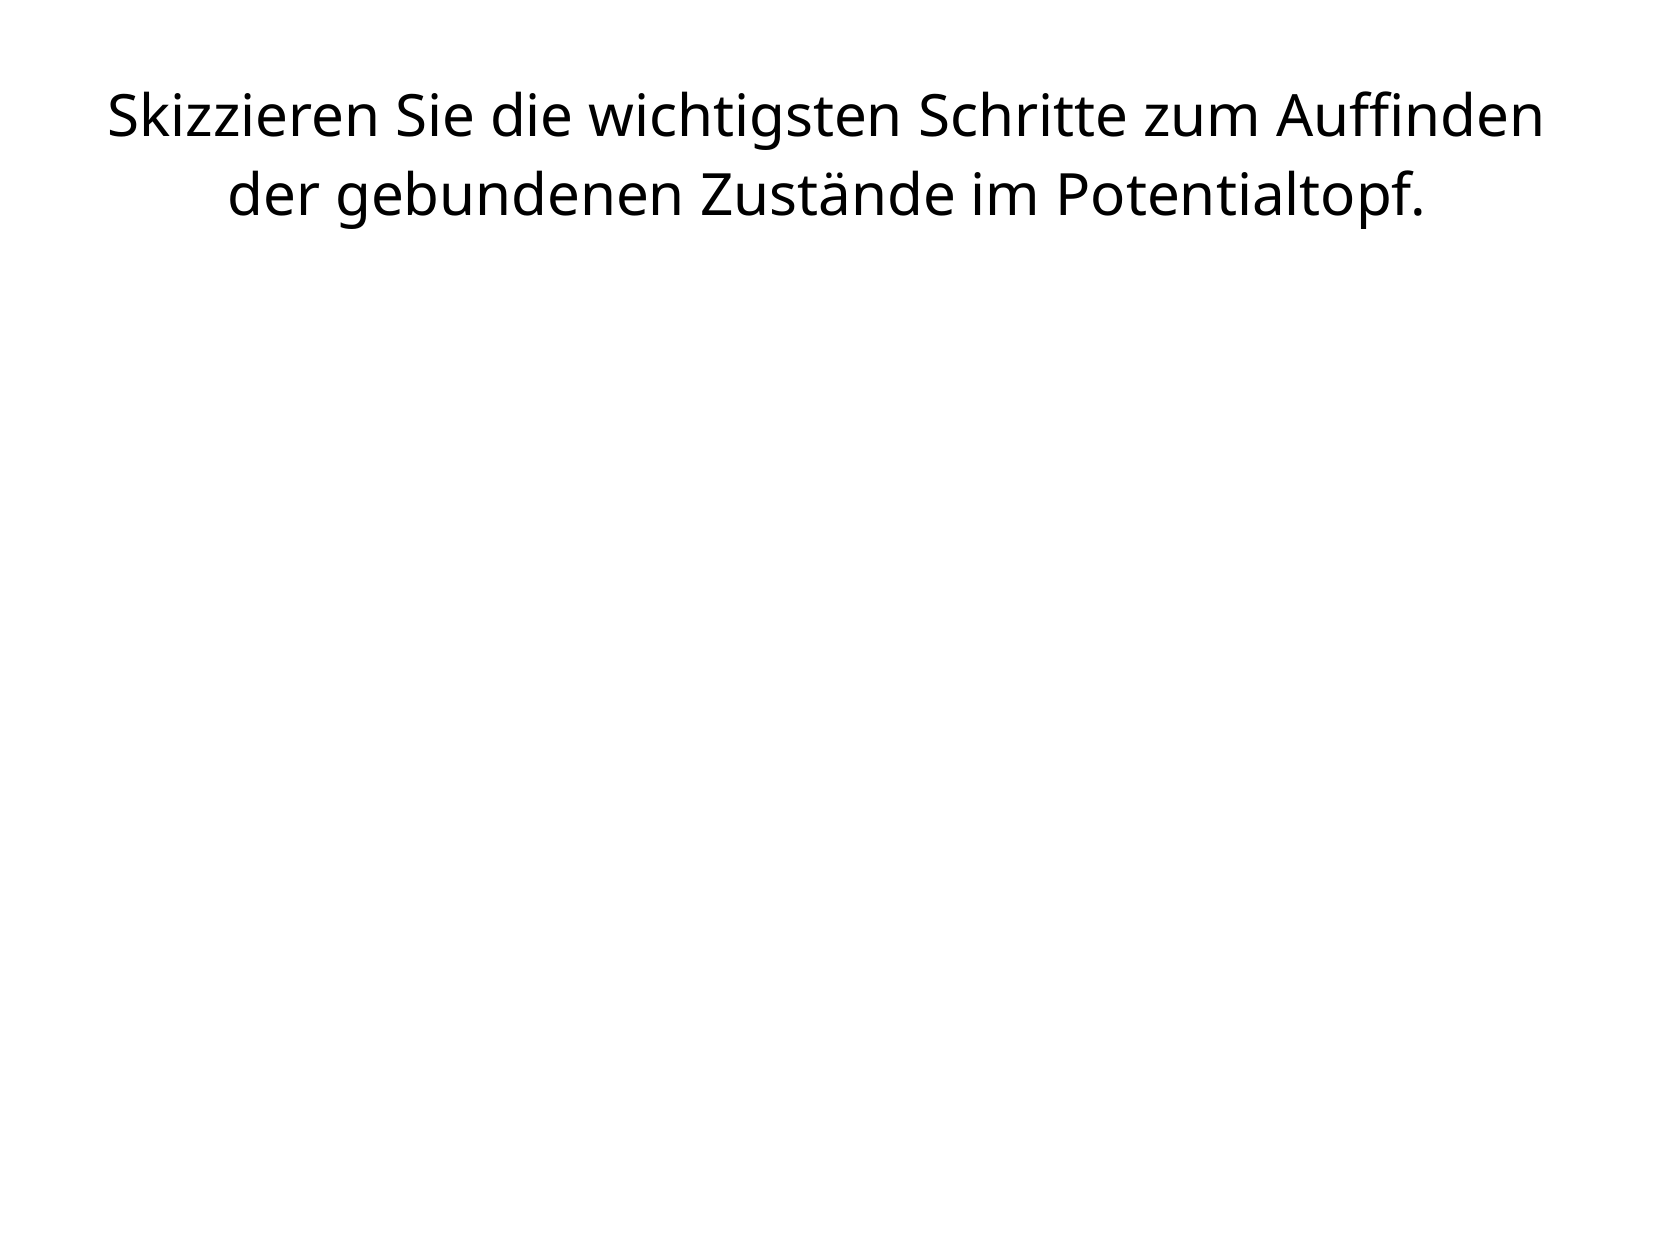

# Skizzieren Sie die wichtigsten Schritte zum Auffinden der gebundenen Zustände im Potentialtopf.